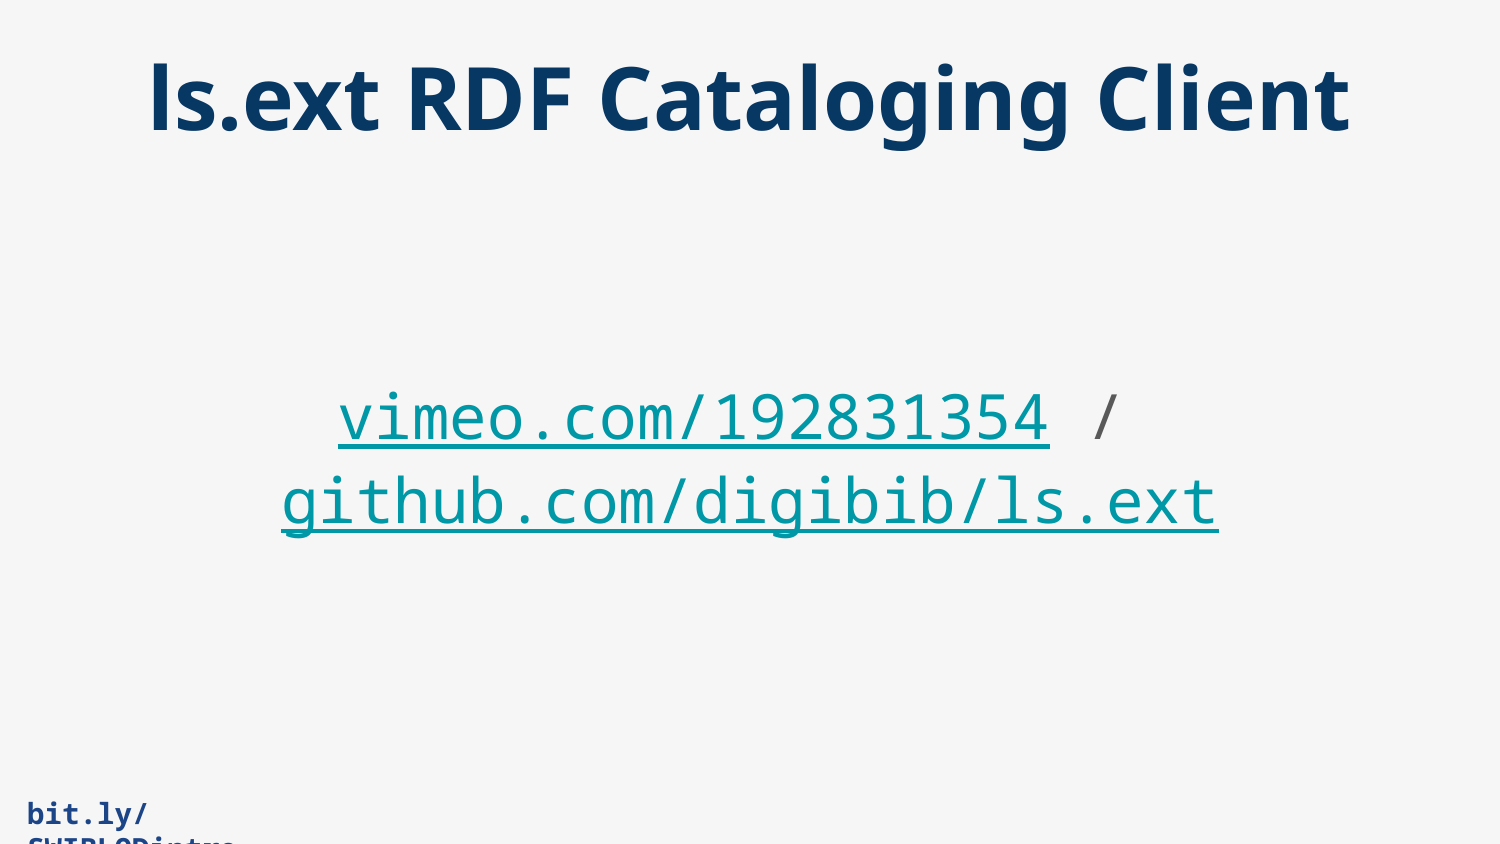

# ls.ext RDF Cataloging Client
vimeo.com/192831354 / github.com/digibib/ls.ext